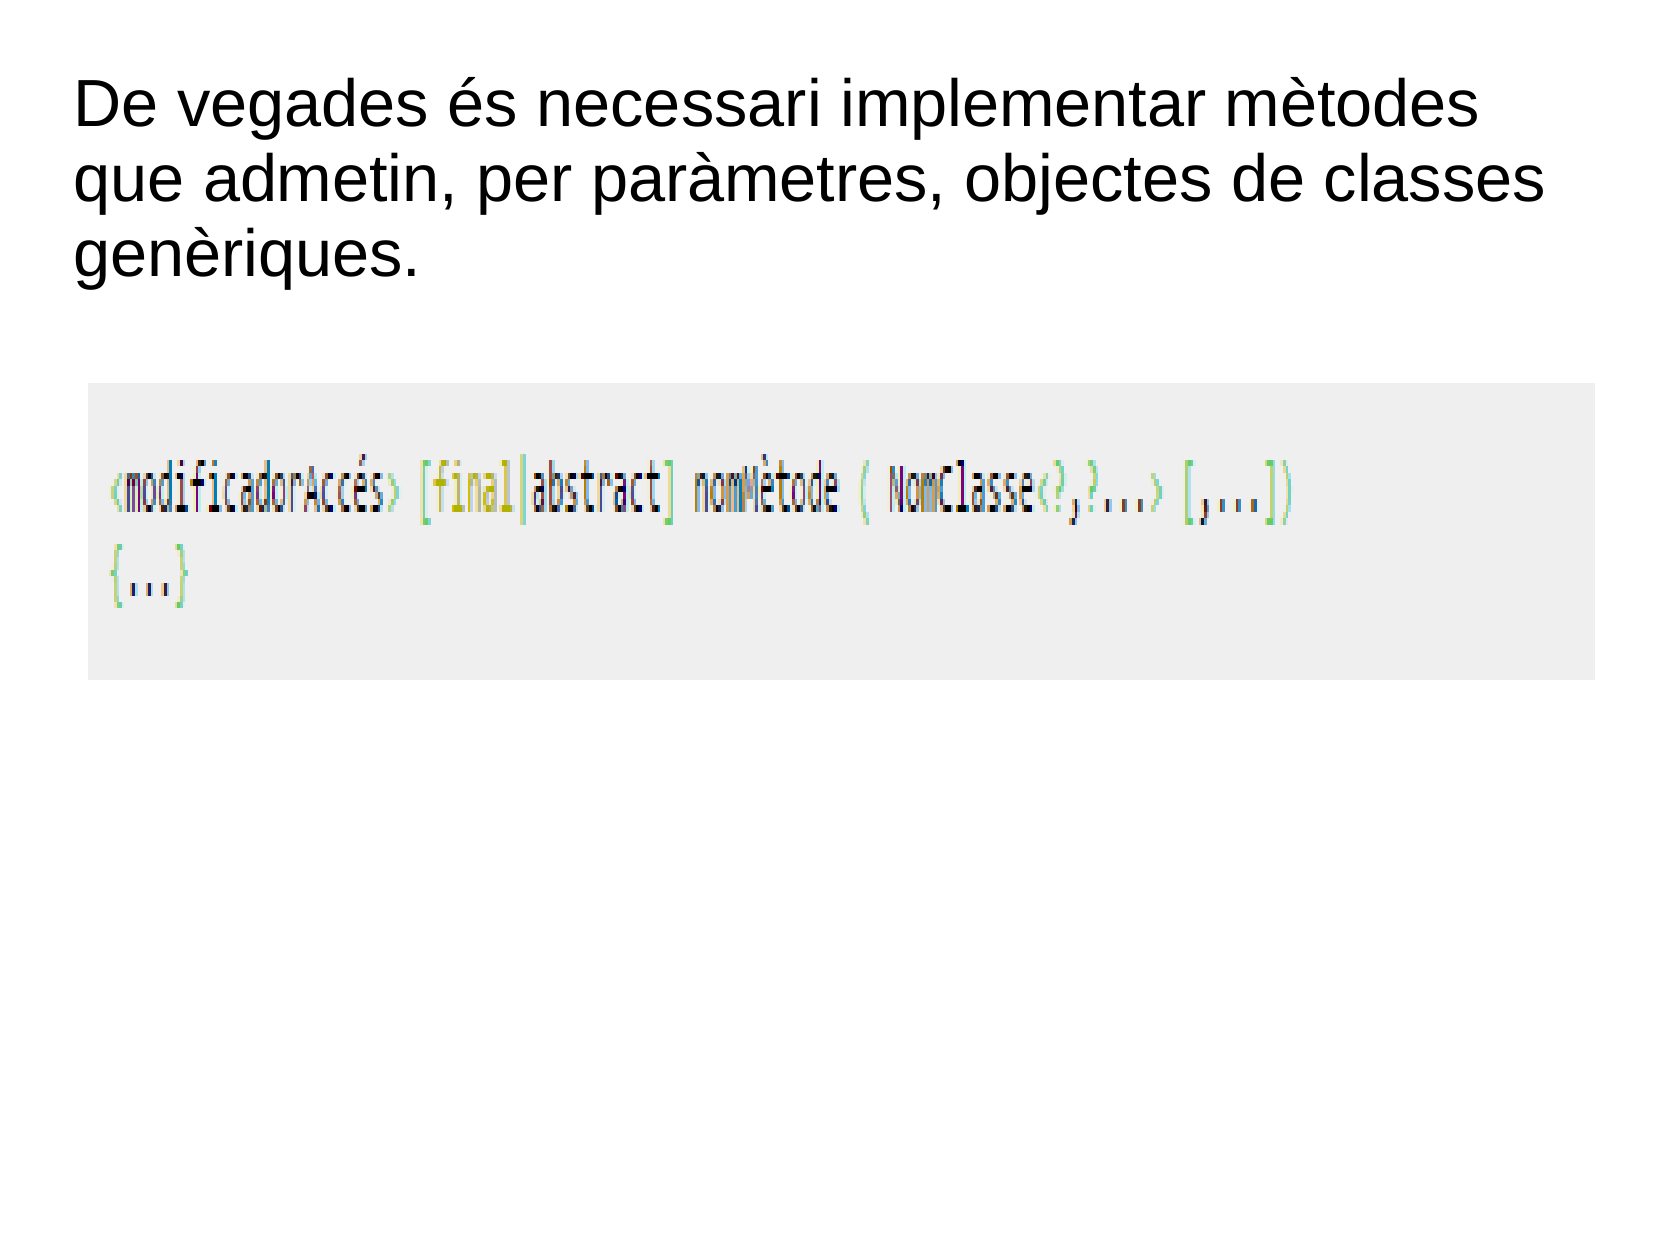

De vegades és necessari implementar mètodes que admetin, per paràmetres, objectes de classes genèriques.